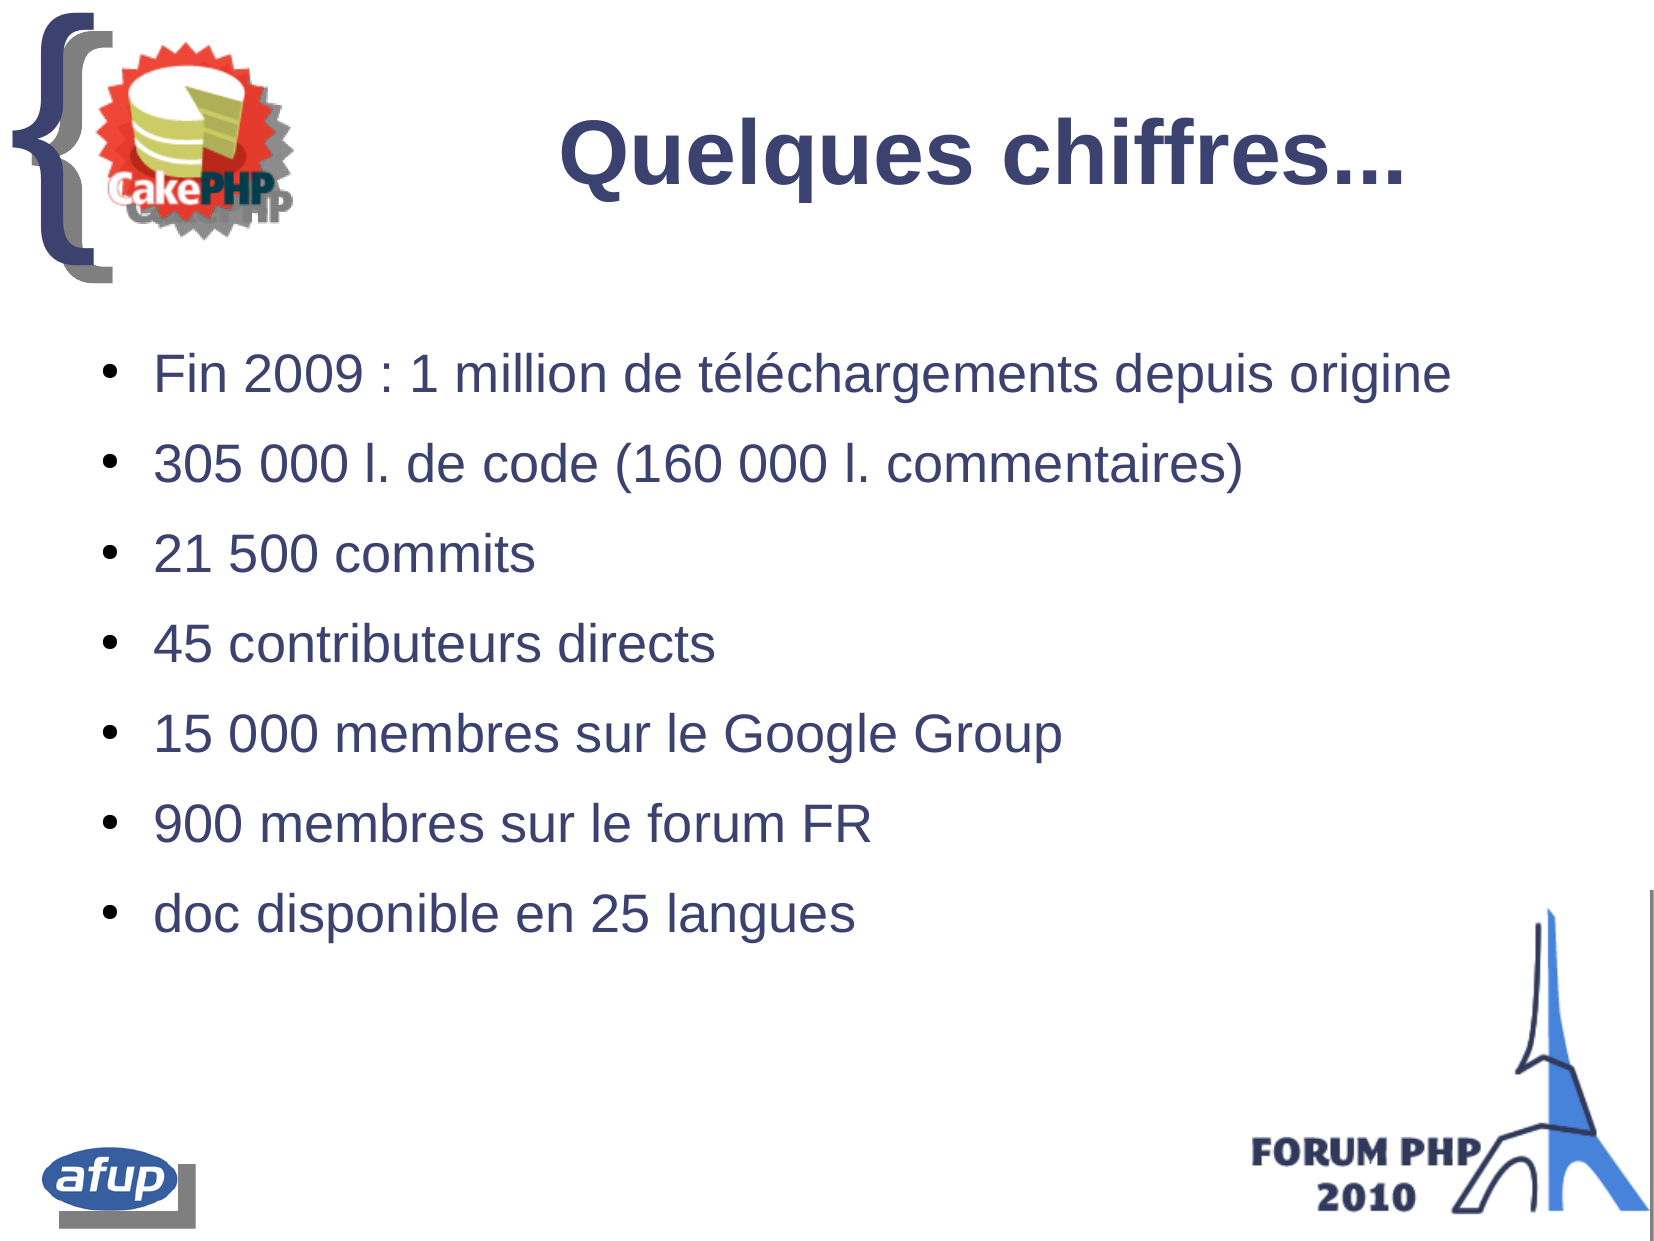

# Quelques chiffres...
Fin 2009 : 1 million de téléchargements depuis origine
305 000 l. de code (160 000 l. commentaires)
21 500 commits
45 contributeurs directs
15 000 membres sur le Google Group
900 membres sur le forum FR
doc disponible en 25 langues